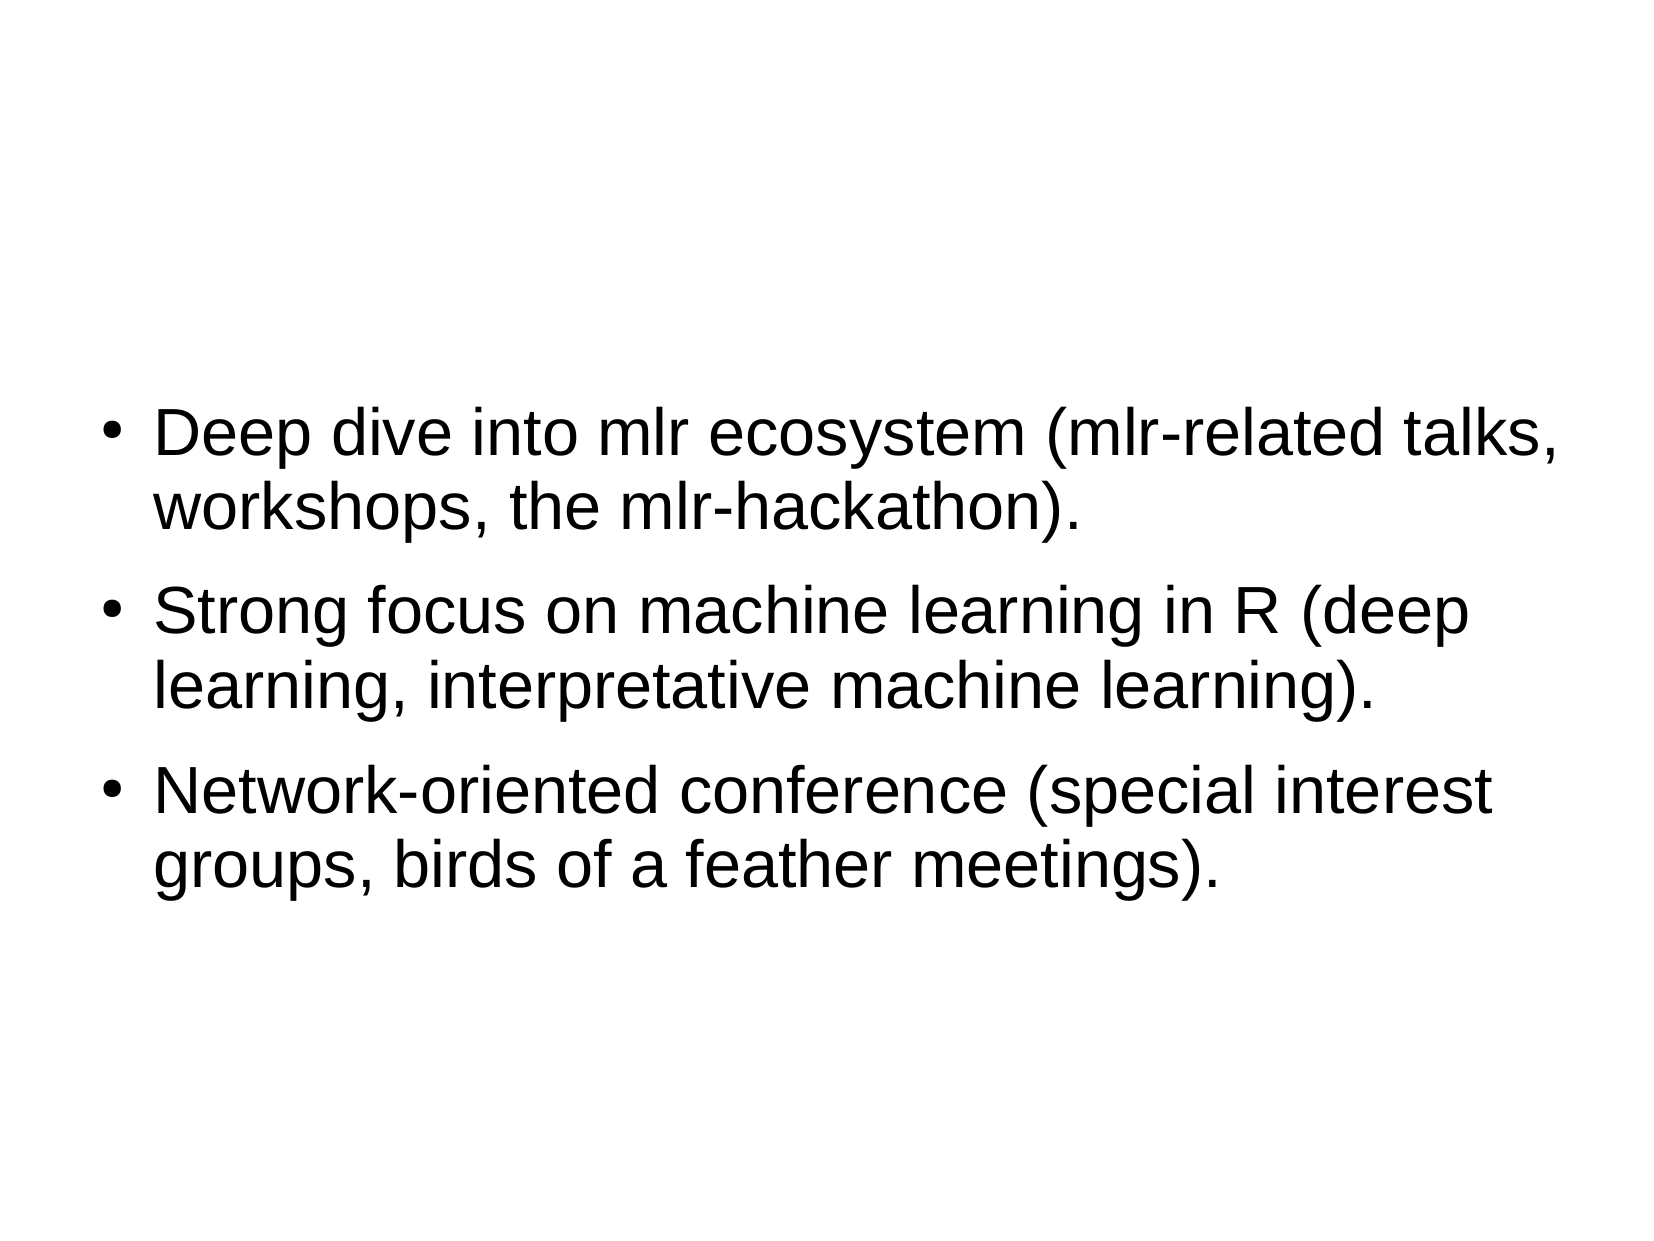

#
Deep dive into mlr ecosystem (mlr-related talks, workshops, the mlr-hackathon).
Strong focus on machine learning in R (deep learning, interpretative machine learning).
Network-oriented conference (special interest groups, birds of a feather meetings).